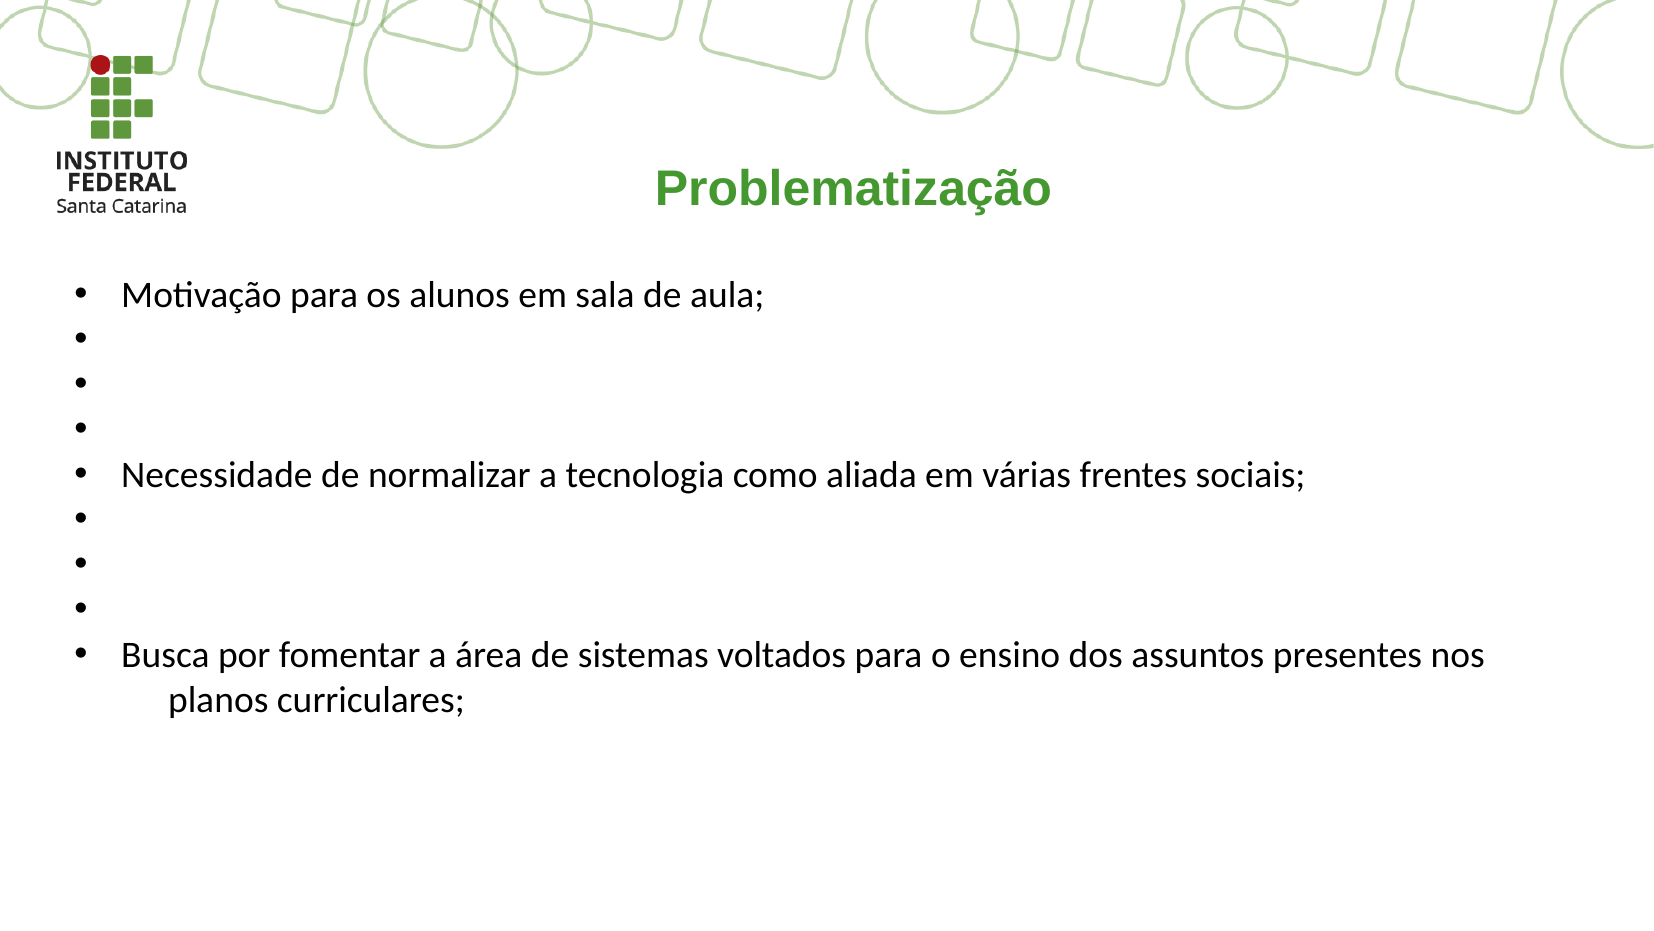

# Problematização
Motivação para os alunos em sala de aula;
Necessidade de normalizar a tecnologia como aliada em várias frentes sociais;
Busca por fomentar a área de sistemas voltados para o ensino dos assuntos presentes nos planos curriculares;